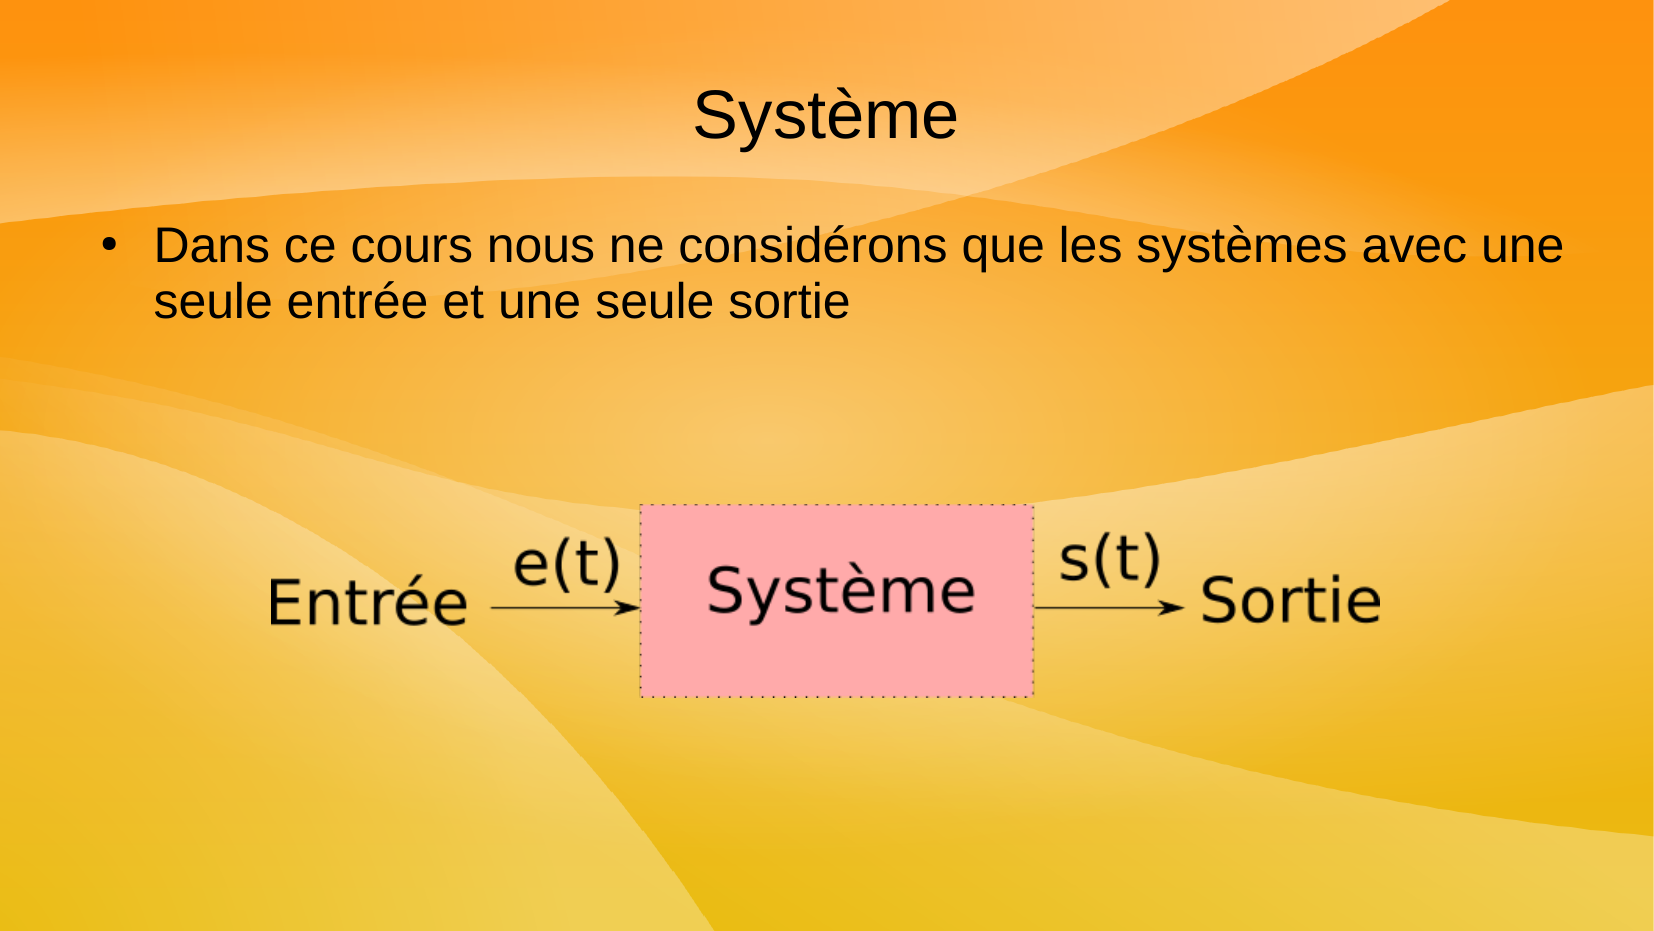

# Système
Dans ce cours nous ne considérons que les systèmes avec une seule entrée et une seule sortie